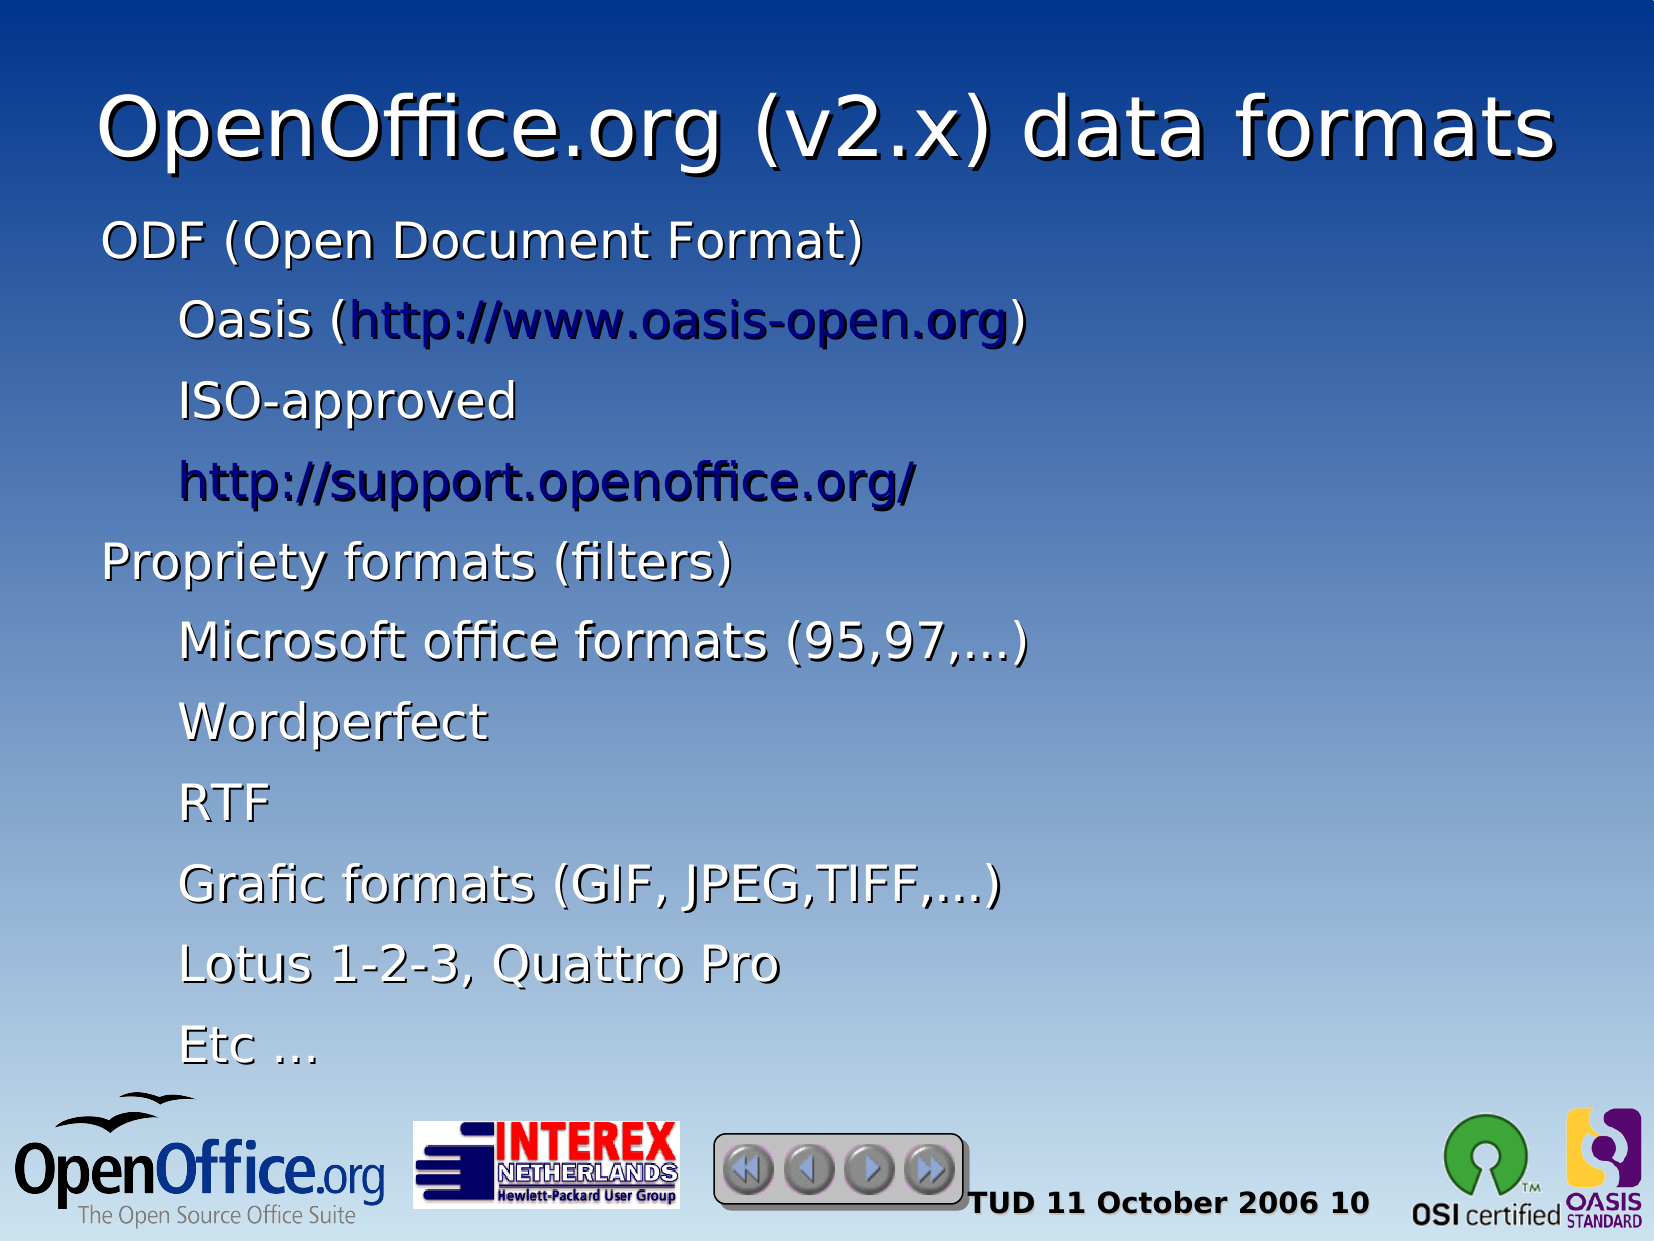

# OpenOffice.org (v2.x) data formats
ODF (Open Document Format)
Oasis (http://www.oasis-open.org)
ISO-approved
http://support.openoffice.org/
Propriety formats (filters)
Microsoft office formats (95,97,...)
Wordperfect
RTF
Grafic formats (GIF, JPEG,TIFF,...)
Lotus 1-2-3, Quattro Pro
Etc ...
TUD 11 October 2006